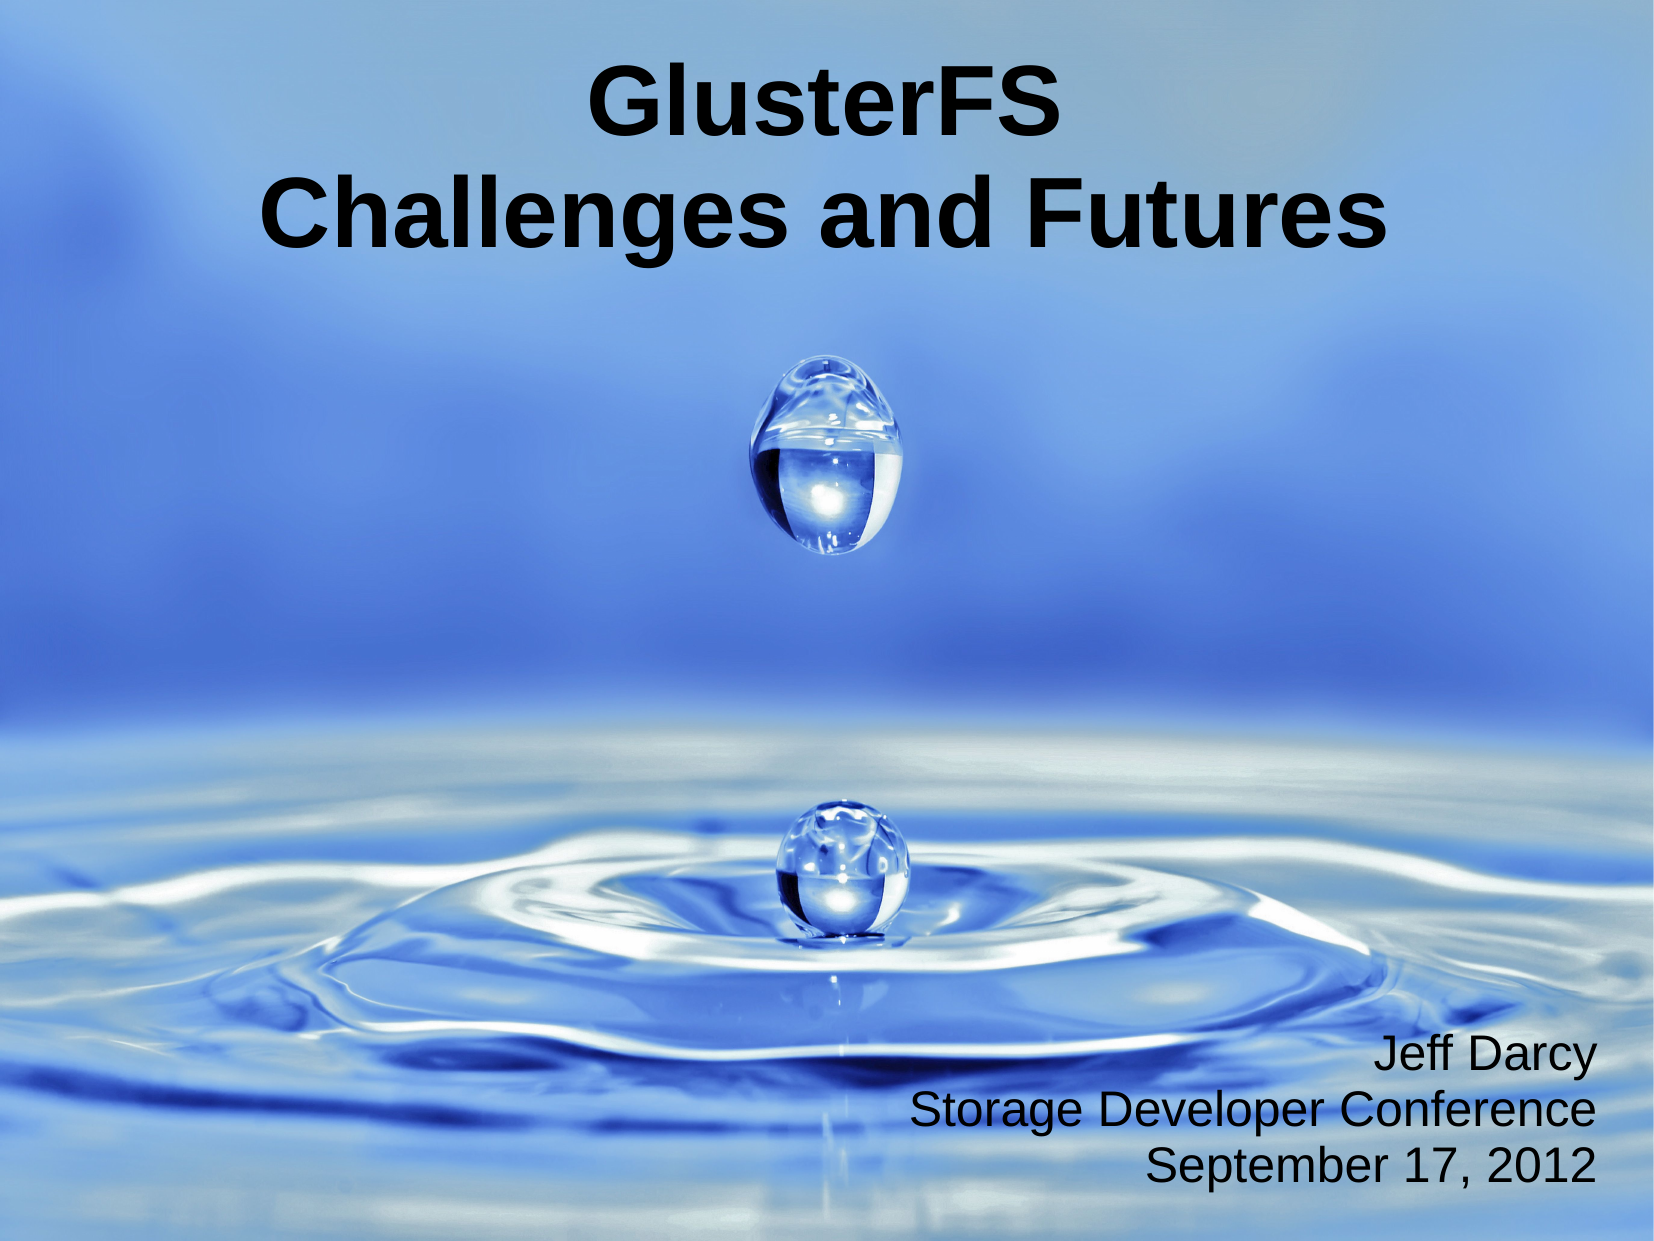

GlusterFS
Challenges and Futures
Jeff Darcy
Storage Developer Conference
September 17, 2012